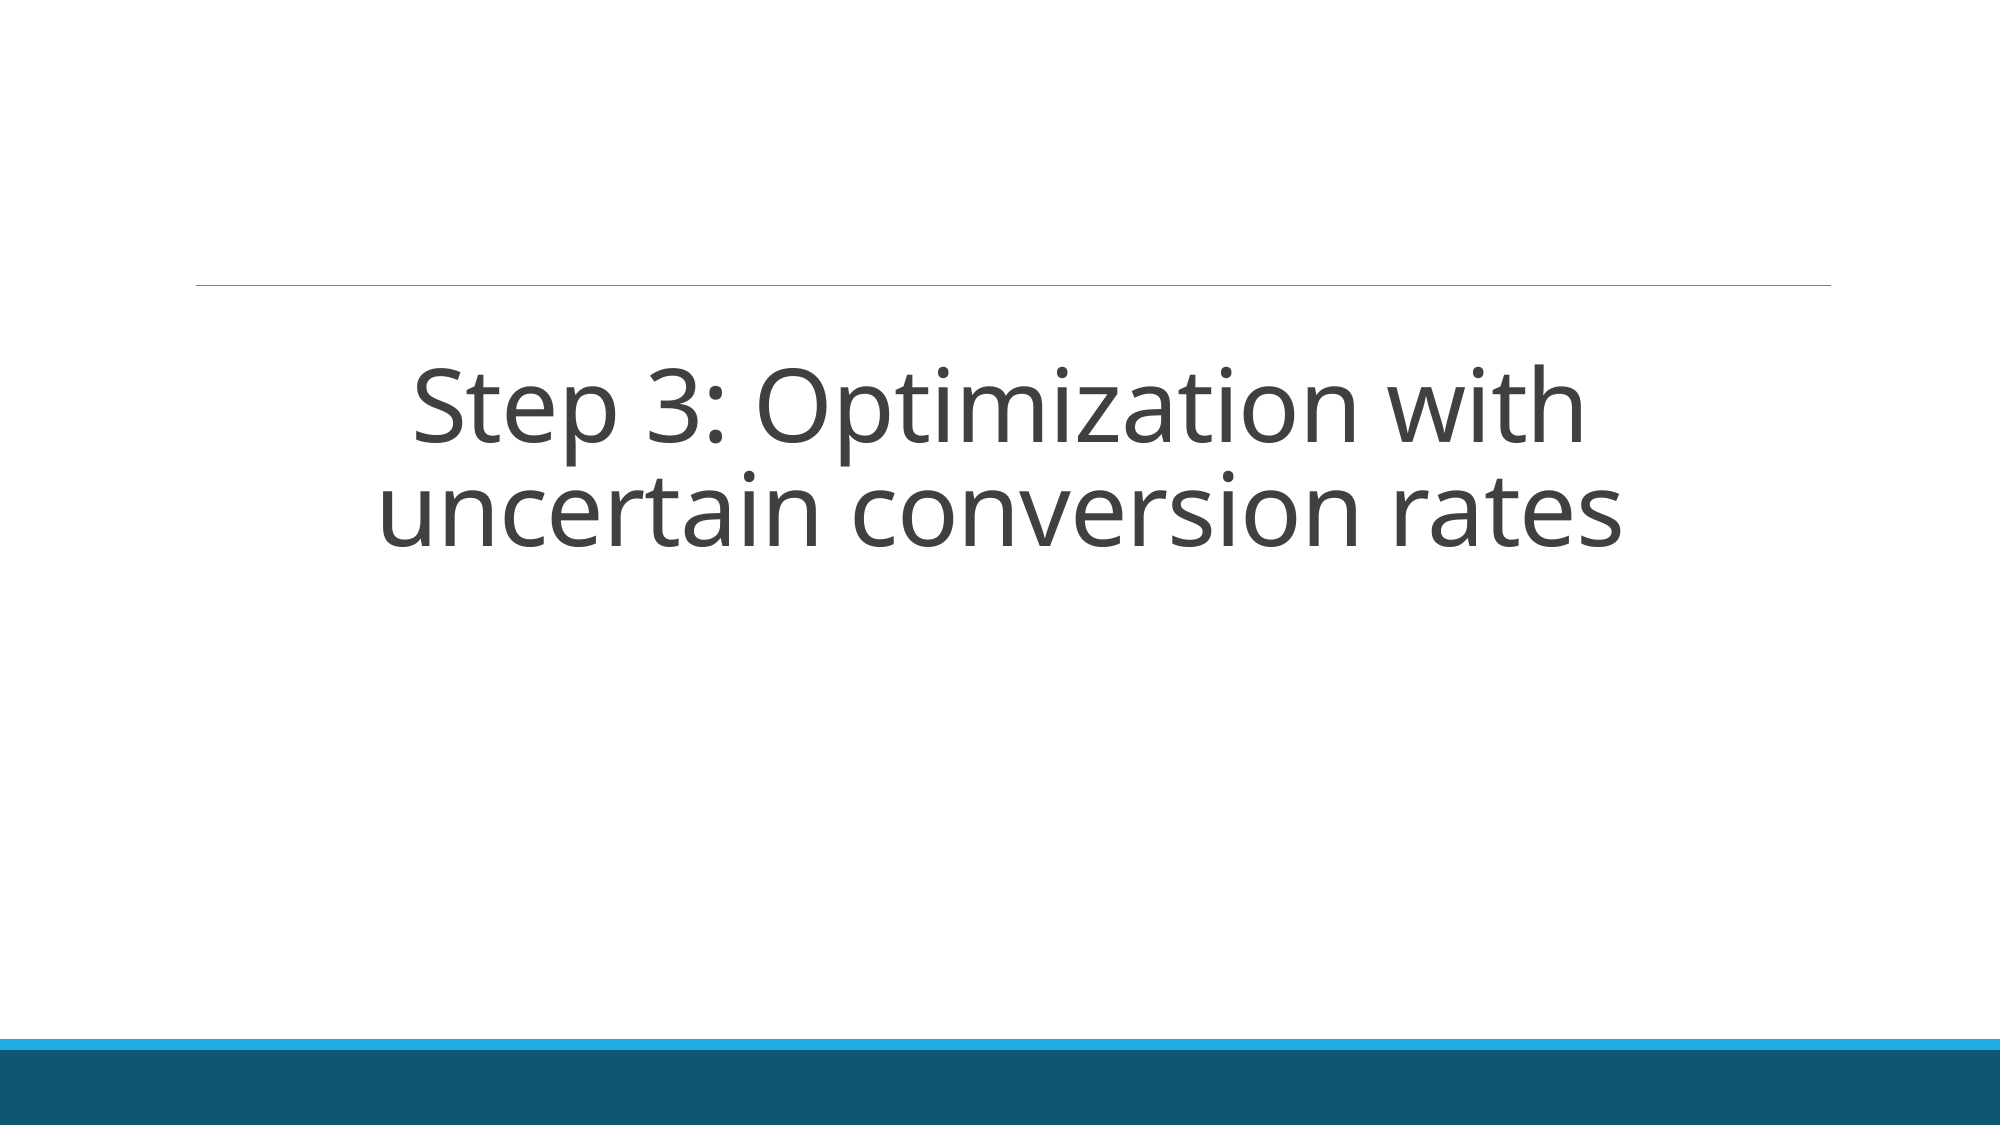

# Step 3: Optimization with uncertain conversion rates